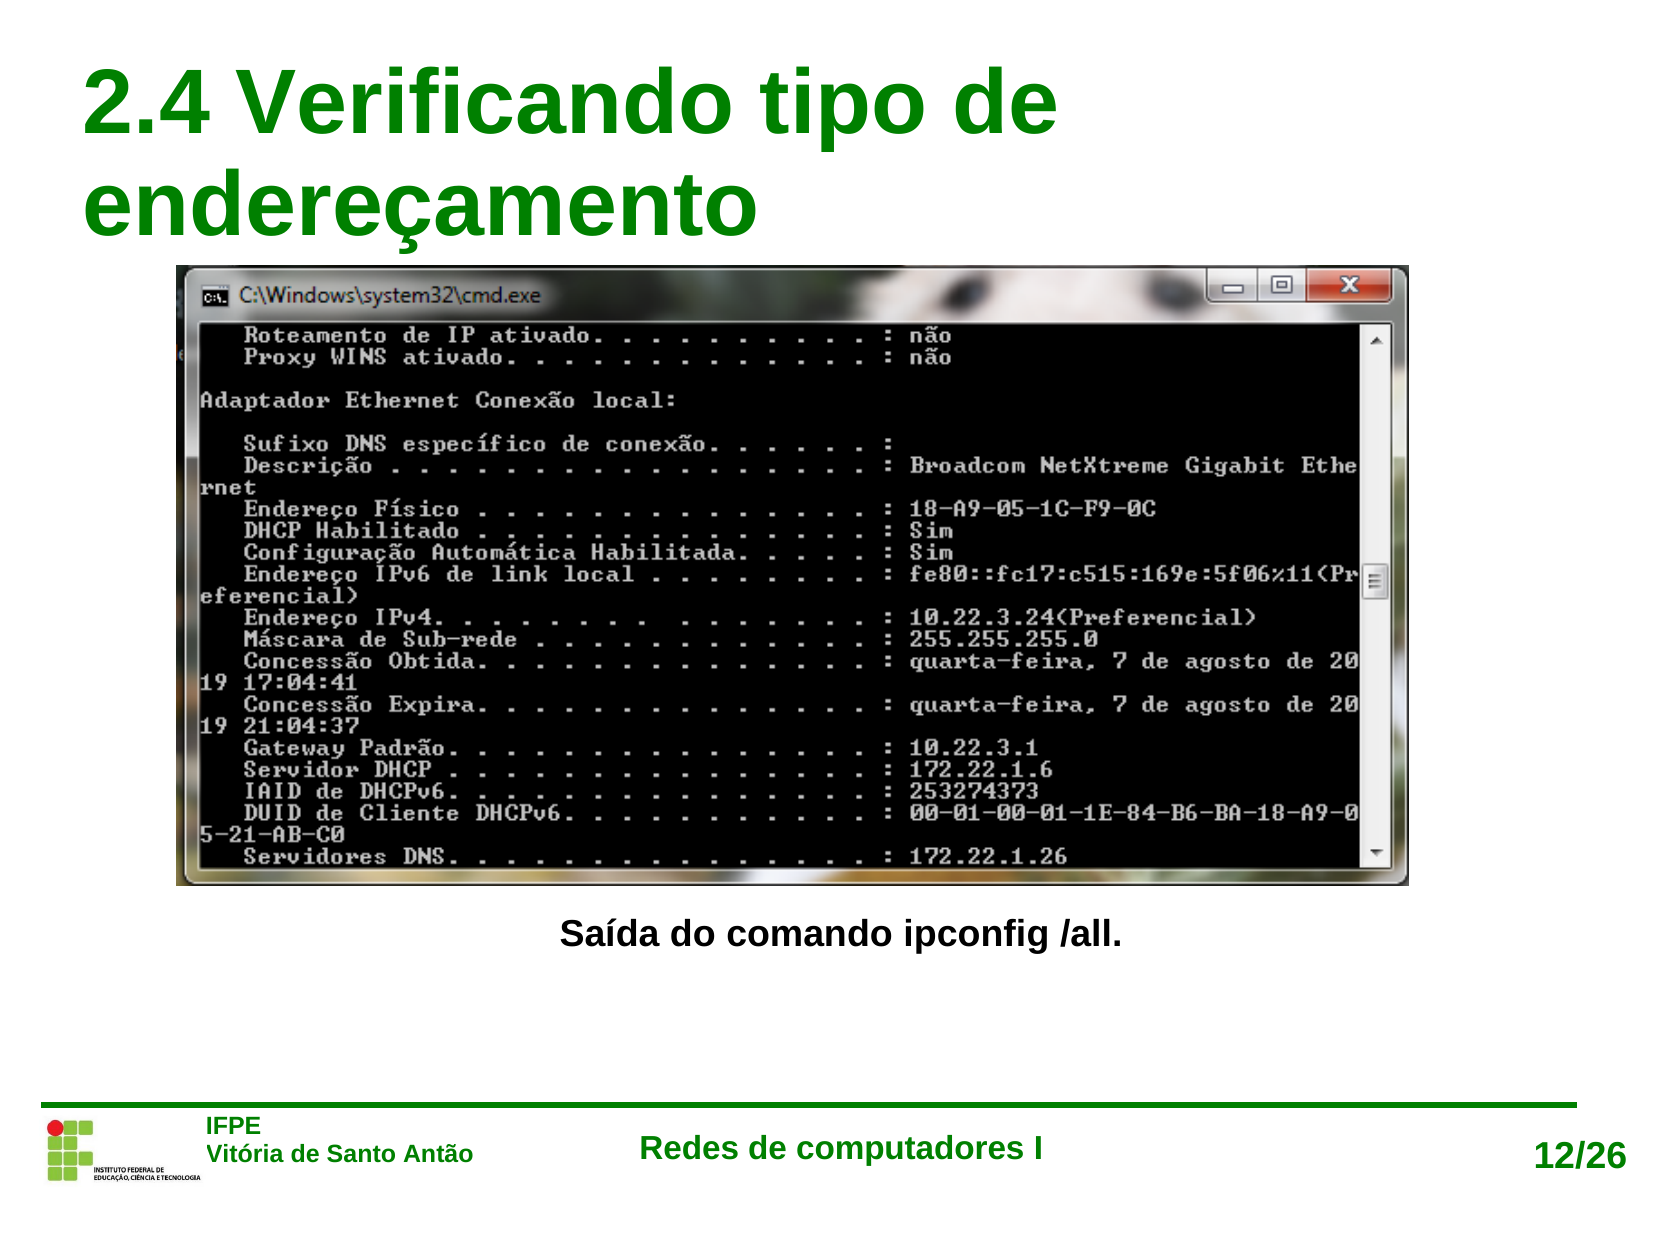

# 2.4 Verificando tipo de endereçamento
Saída do comando ipconfig /all.